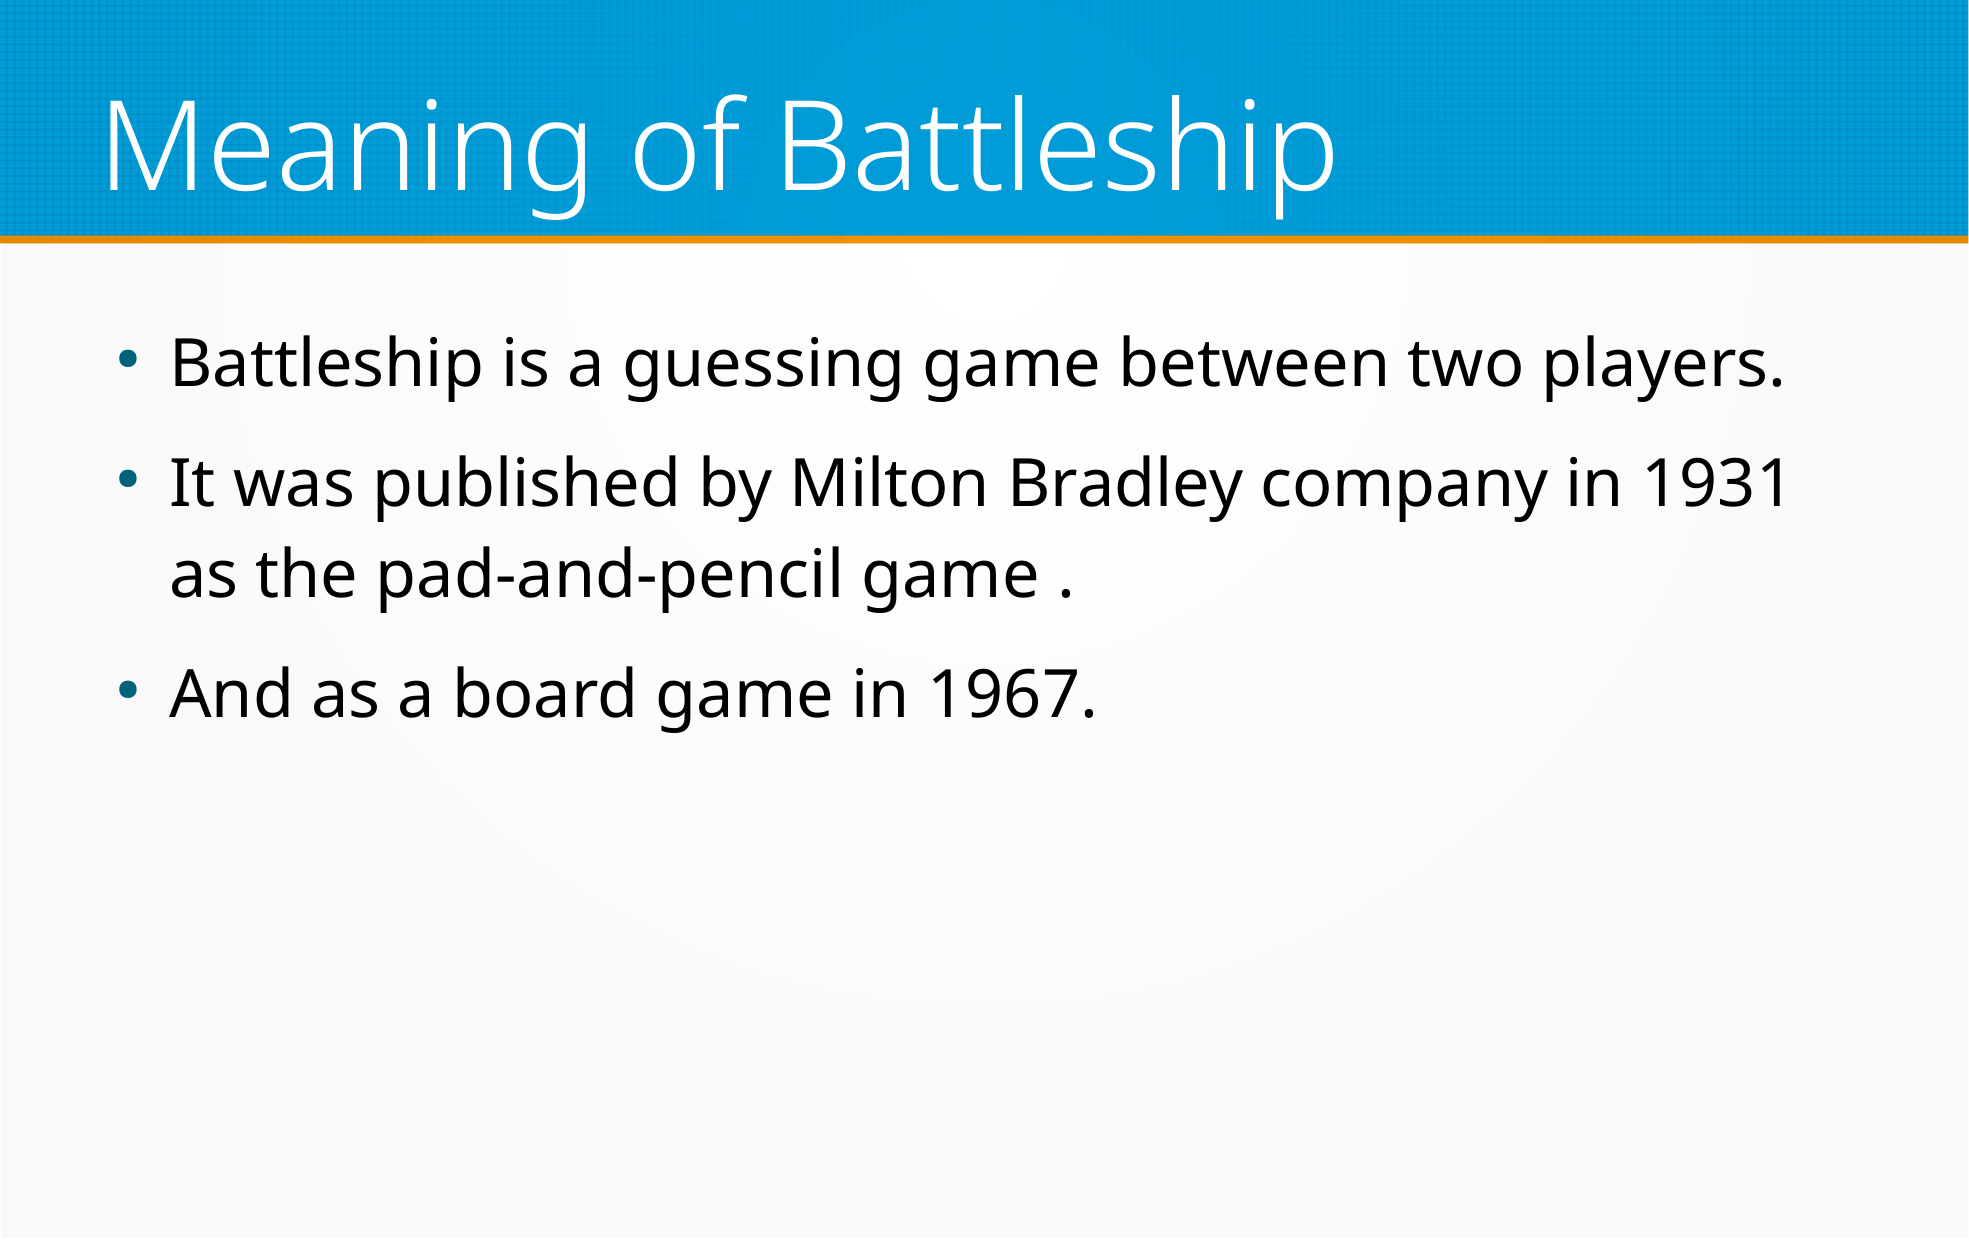

# Meaning of Battleship
Battleship is a guessing game between two players.
It was published by Milton Bradley company in 1931 as the pad-and-pencil game .
And as a board game in 1967.